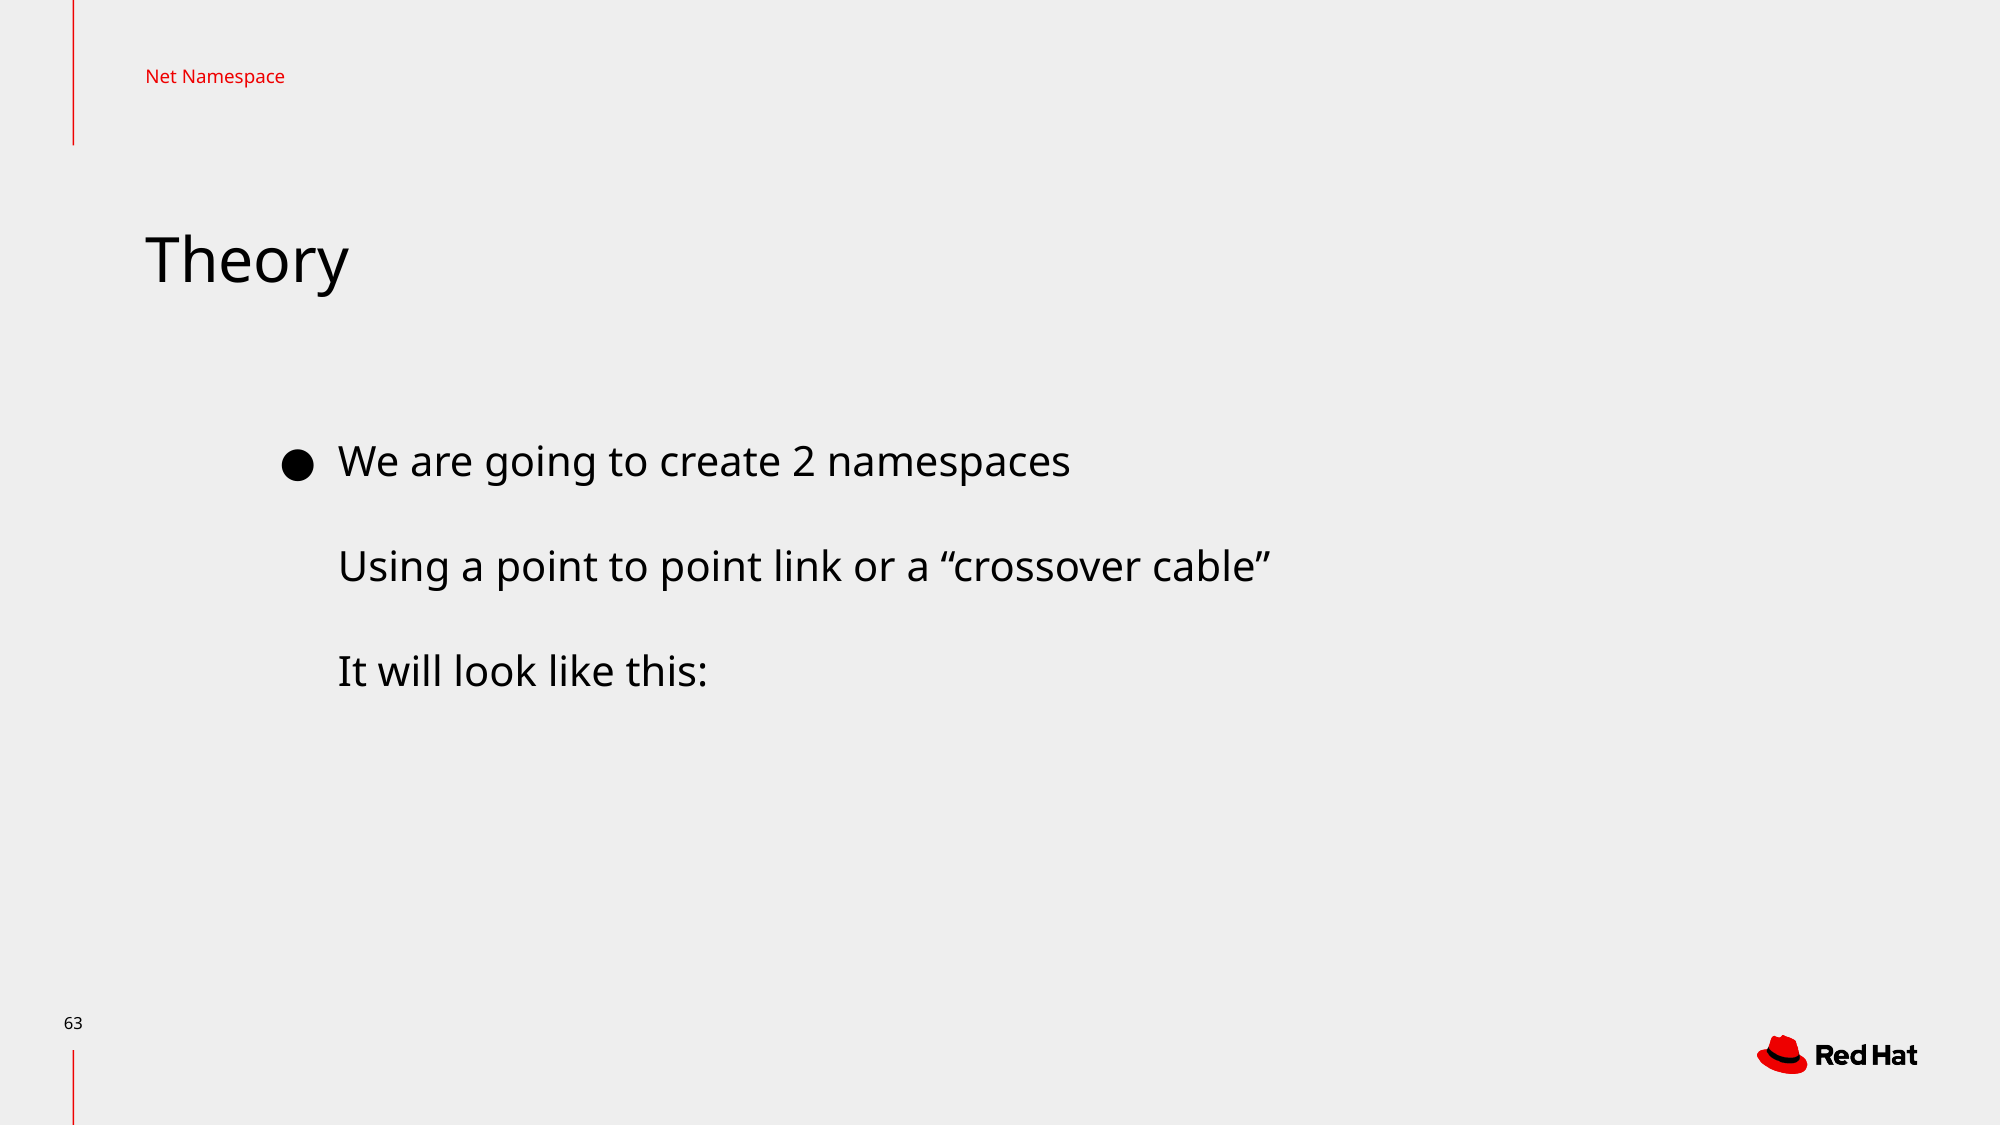

# Net Namespace
Theory
We are going to create 2 namespaces
Using a point to point link or a “crossover cable”
It will look like this: